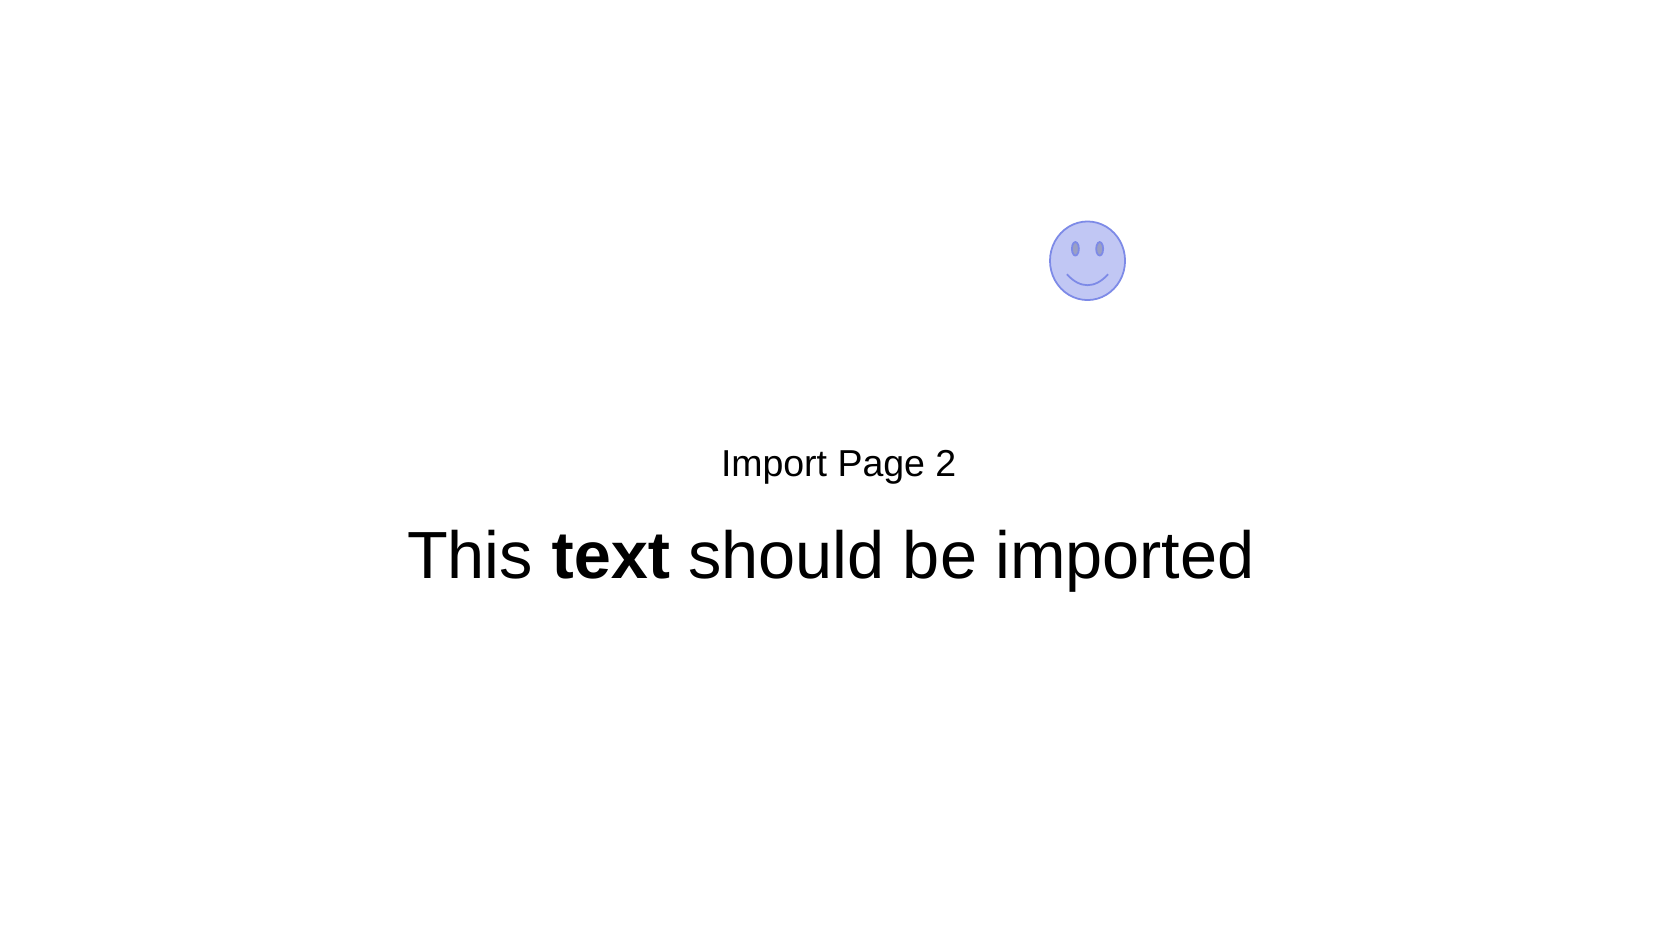

# This text should be imported
Import Page 2